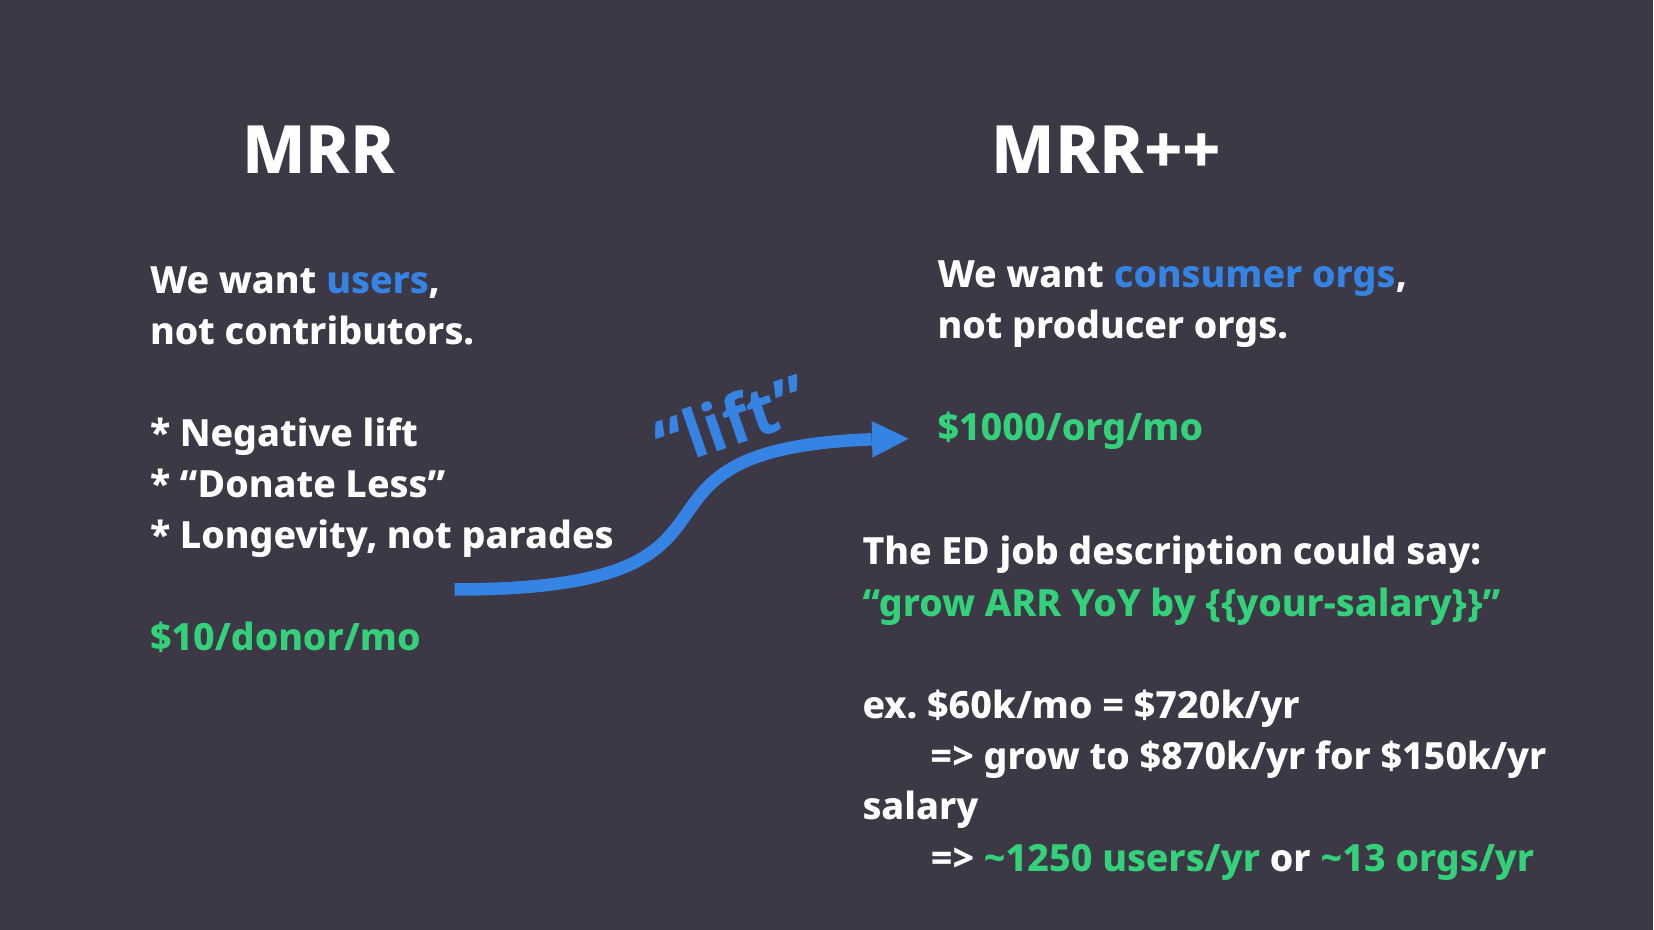

# MRR
MRR++
We want consumer orgs, not producer orgs.
$1000/org/mo
We want users,
not contributors.
* Negative lift
* “Donate Less”
* Longevity, not parades
$10/donor/mo
“lift”
The ED job description could say:
“grow ARR YoY by {{your-salary}}”
ex. $60k/mo = $720k/yr
 => grow to $870k/yr for $150k/yr salary
 => ~1250 users/yr or ~13 orgs/yr
This is what I’m asking you to ask of me.